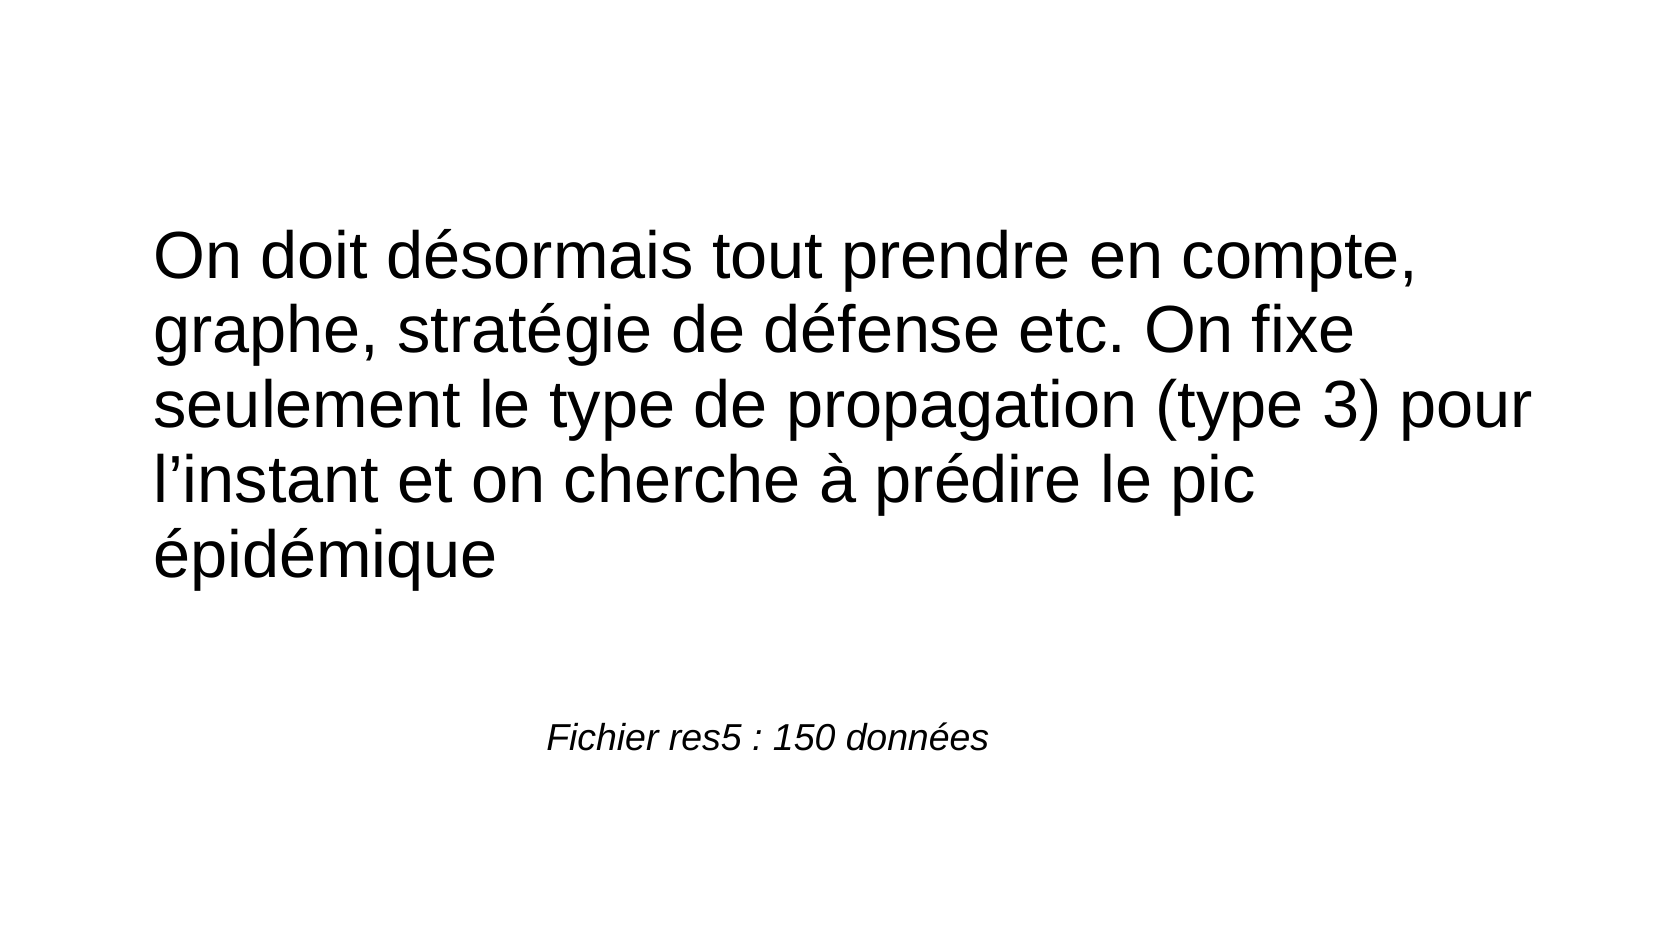

# On doit désormais tout prendre en compte, graphe, stratégie de défense etc. On fixe seulement le type de propagation (type 3) pour l’instant et on cherche à prédire le pic épidémique
Fichier res5 : 150 données